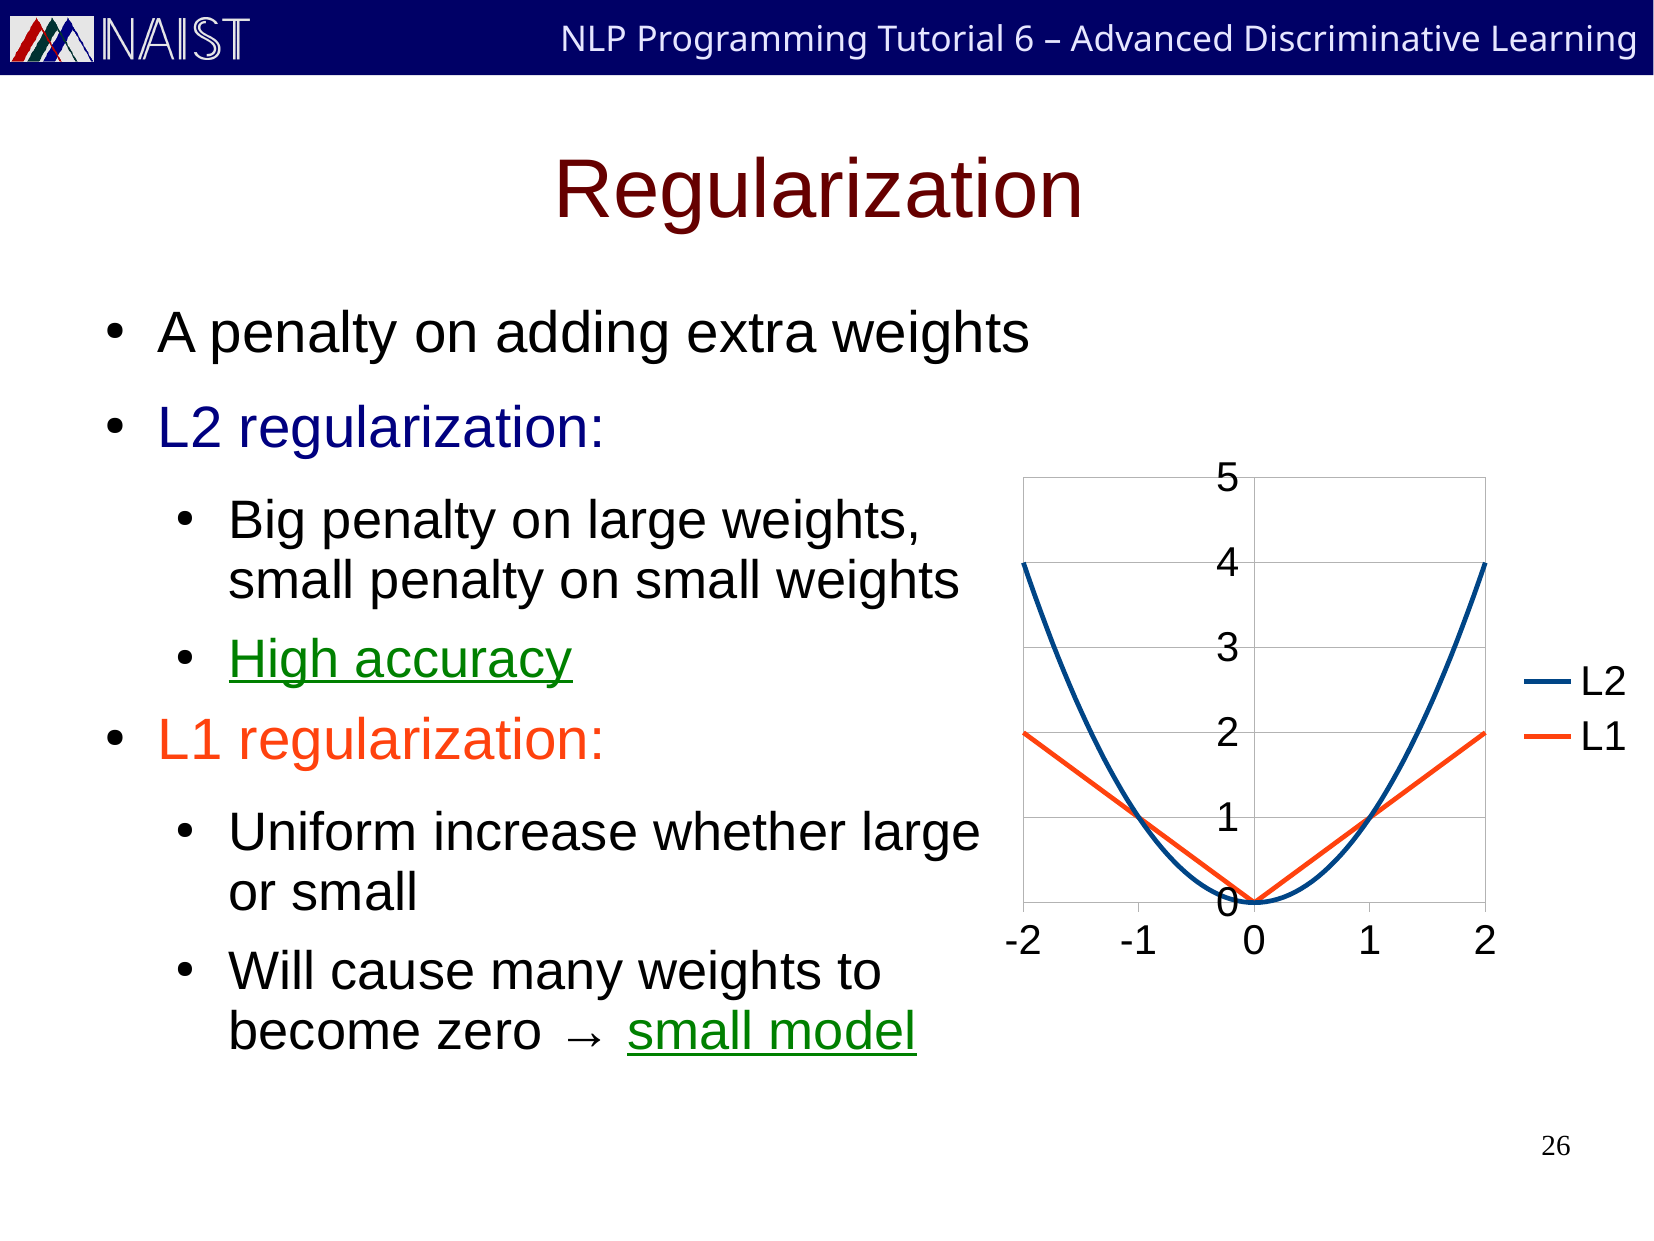

# Regularization
A penalty on adding extra weights
L2 regularization:
Big penalty on large weights,
small penalty on small weights
High accuracy
L1 regularization:
Uniform increase whether large
or small
Will cause many weights to
become zero → small model
### Chart
| Category | L2 | L1 |
|---|---|---|26